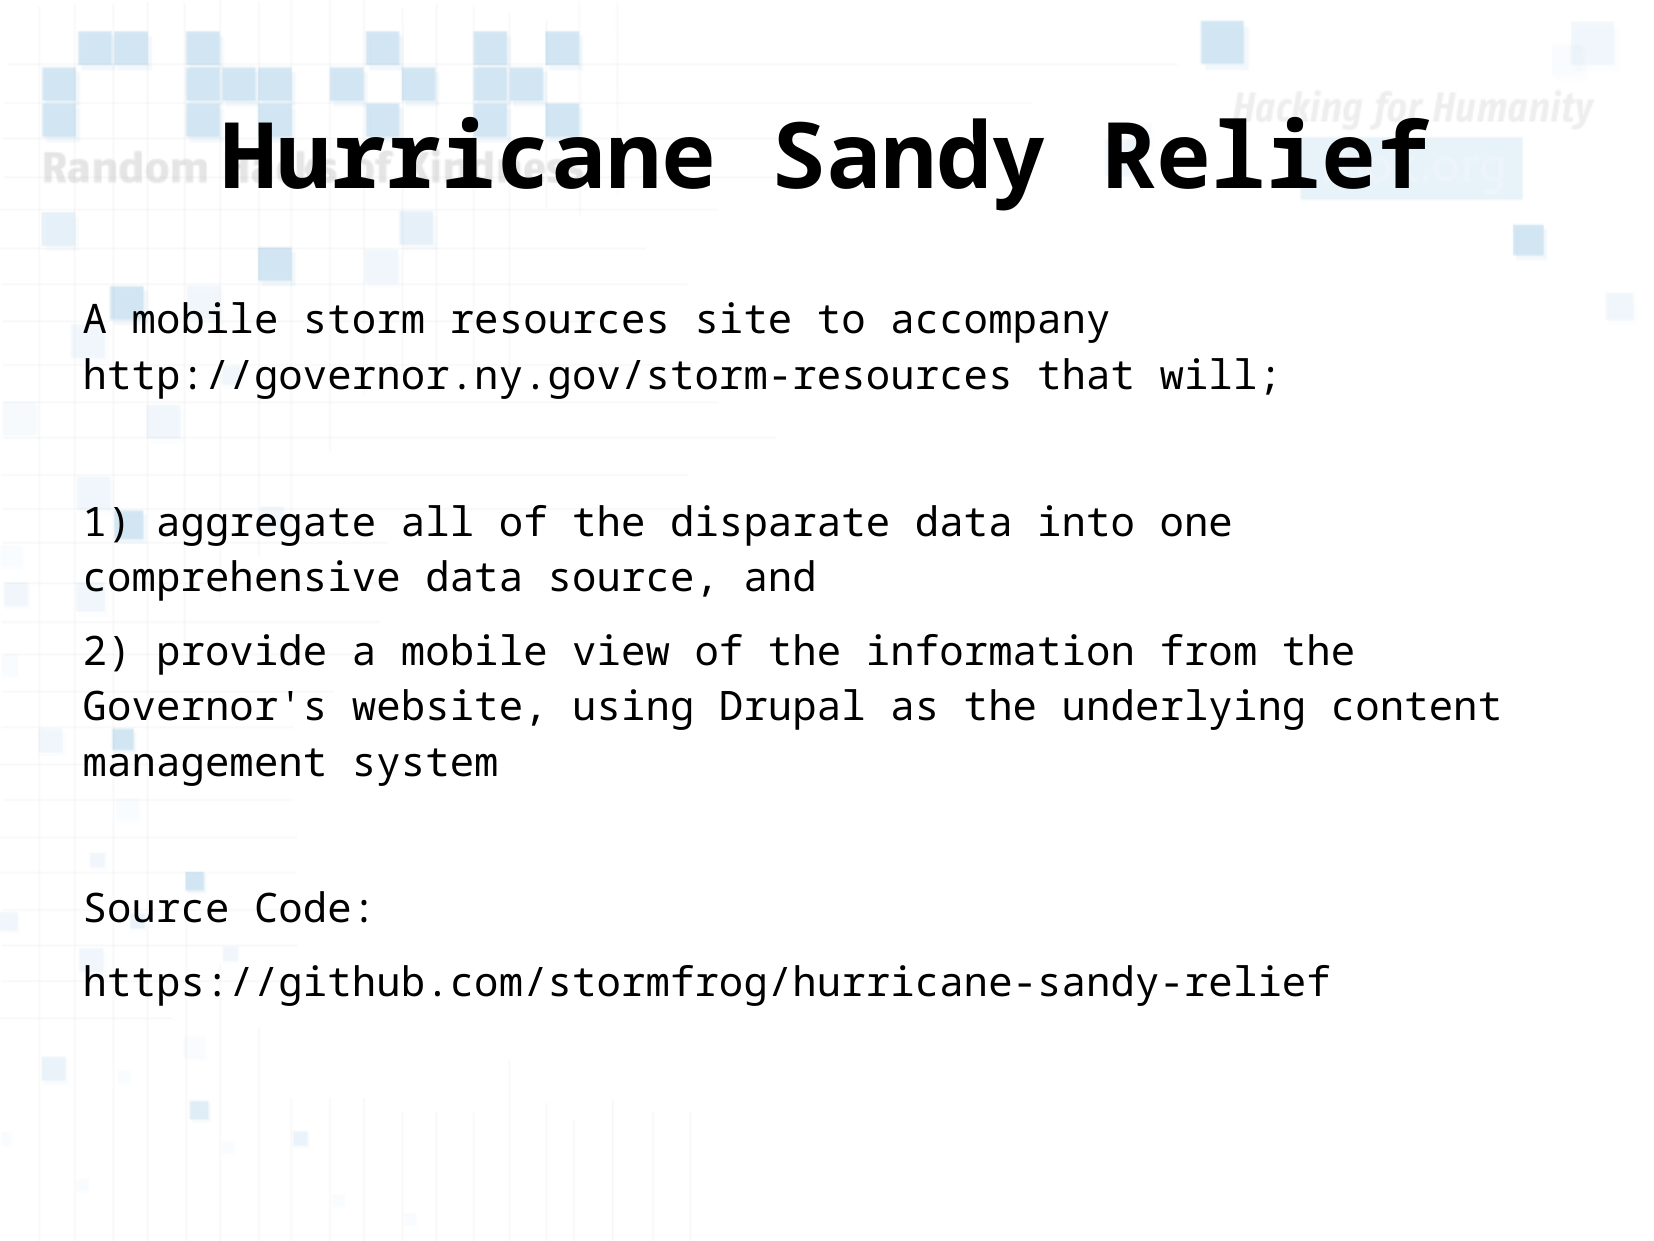

# Hurricane Sandy Relief
A mobile storm resources site to accompany http://governor.ny.gov/storm-resources that will;
1) aggregate all of the disparate data into one comprehensive data source, and
2) provide a mobile view of the information from the Governor's website, using Drupal as the underlying content management system
Source Code:
https://github.com/stormfrog/hurricane-sandy-relief